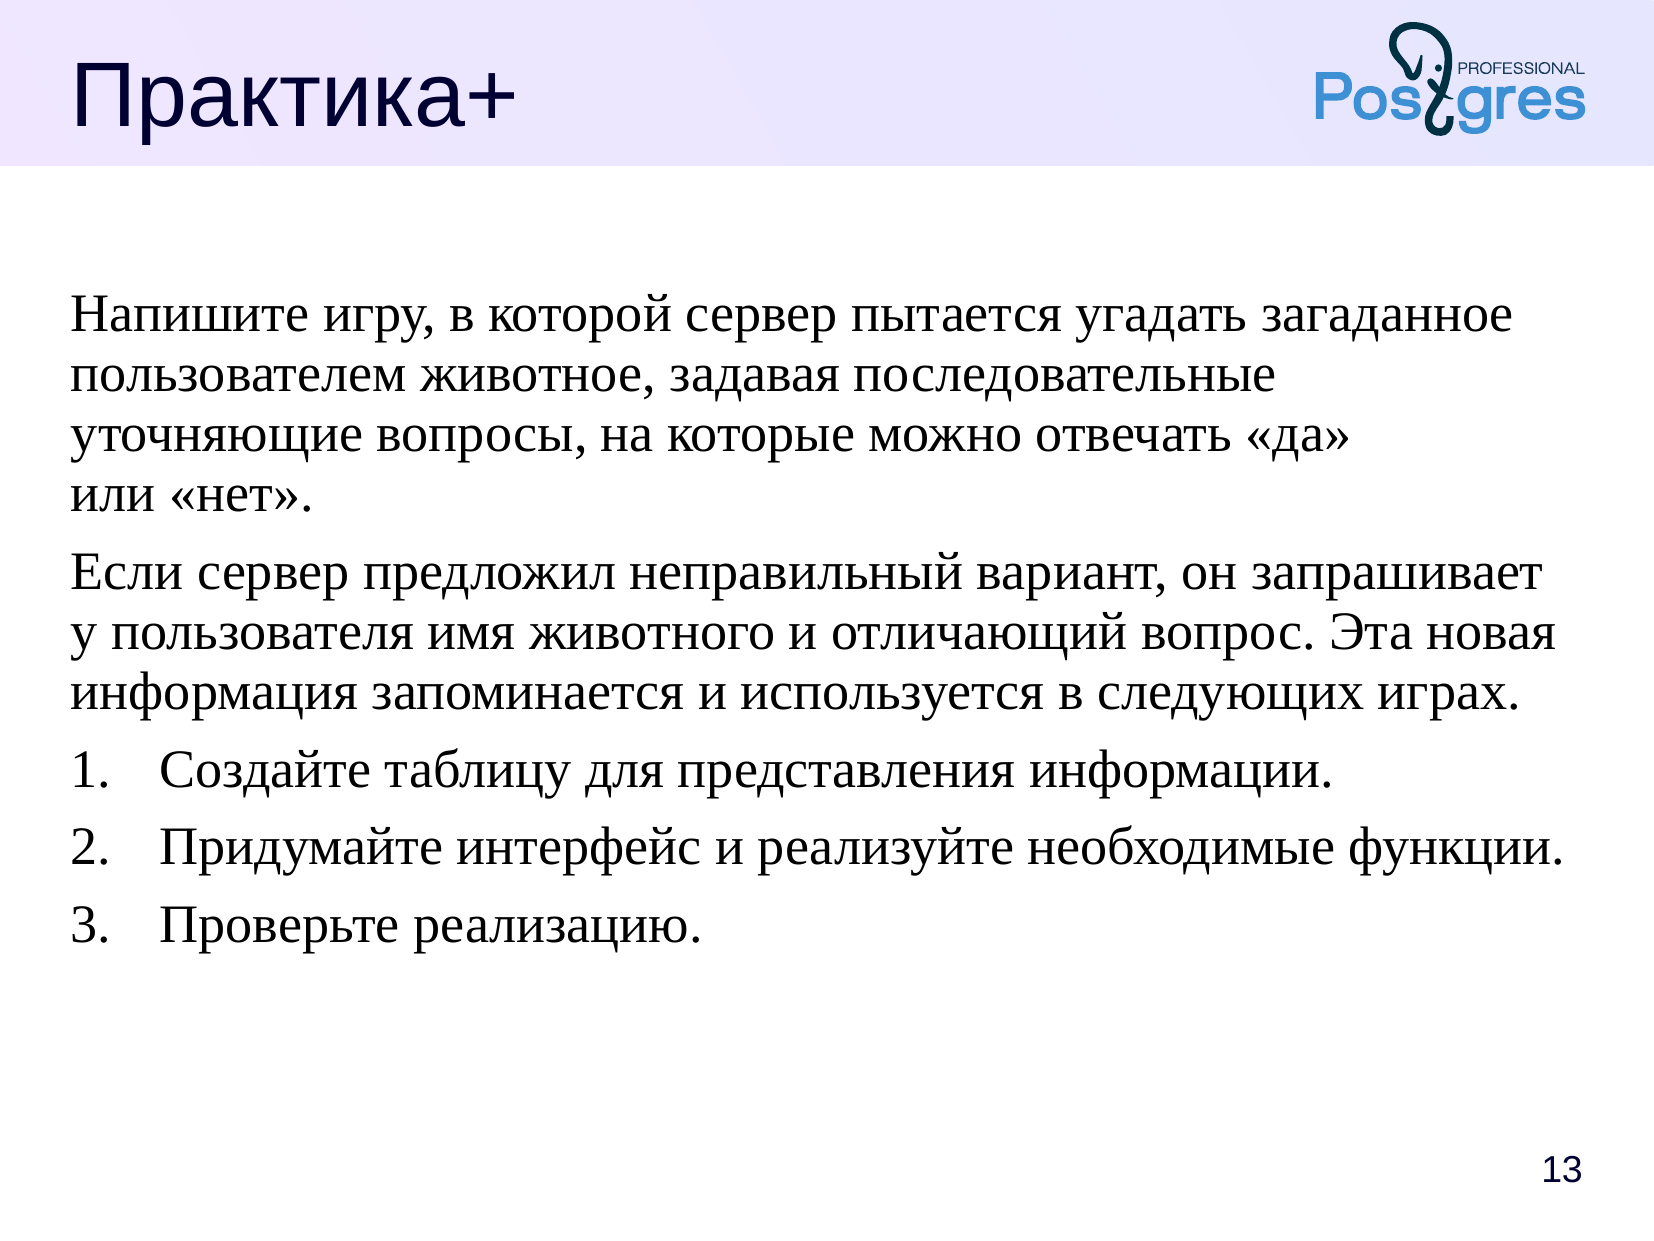

# Практика+
Напишите игру, в которой сервер пытается угадать загаданное пользователем животное, задавая последовательные уточняющие вопросы, на которые можно отвечать «да»
или «нет».
Если сервер предложил неправильный вариант, он запрашивает у пользователя имя животного и отличающий вопрос. Эта новая информация запоминается и используется в следующих играх.
Создайте таблицу для представления информации.
Придумайте интерфейс и реализуйте необходимые функции.
Проверьте реализацию.